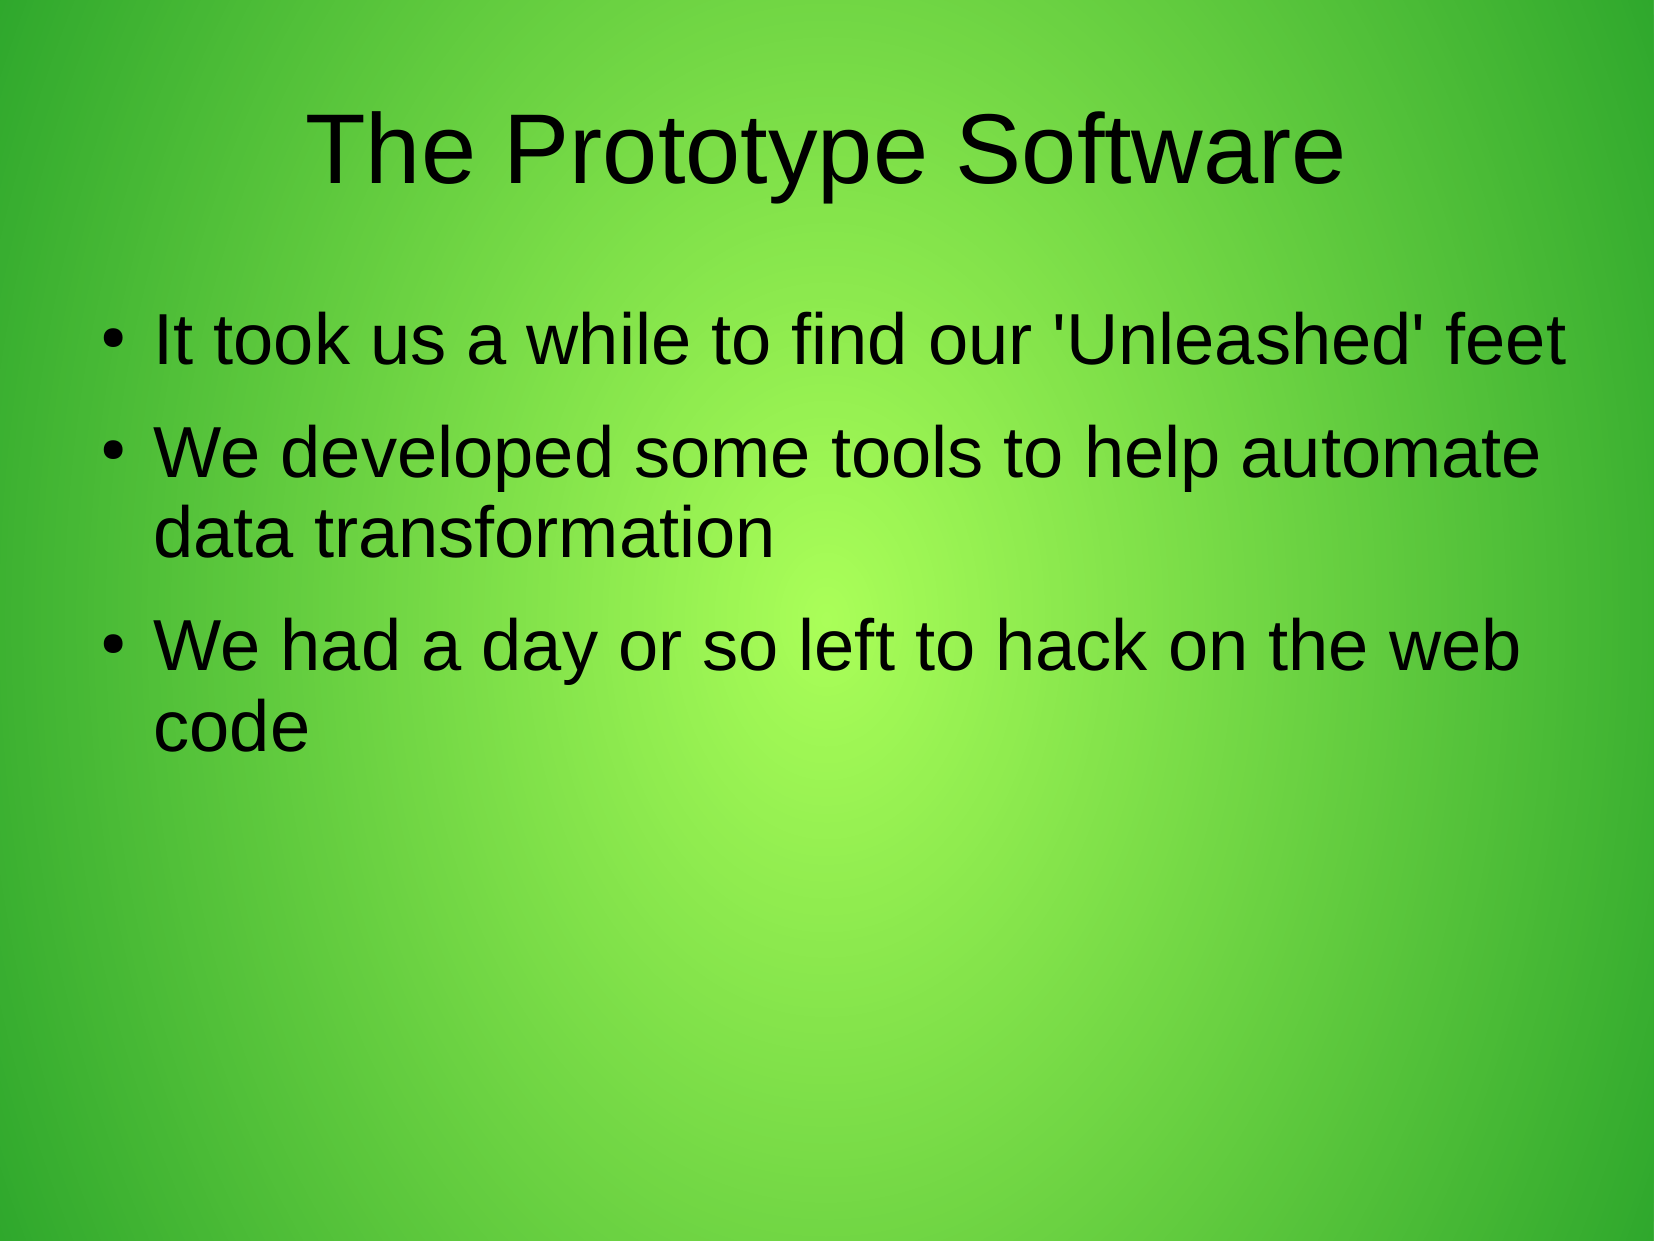

# The Prototype Software
It took us a while to find our 'Unleashed' feet
We developed some tools to help automate data transformation
We had a day or so left to hack on the web code